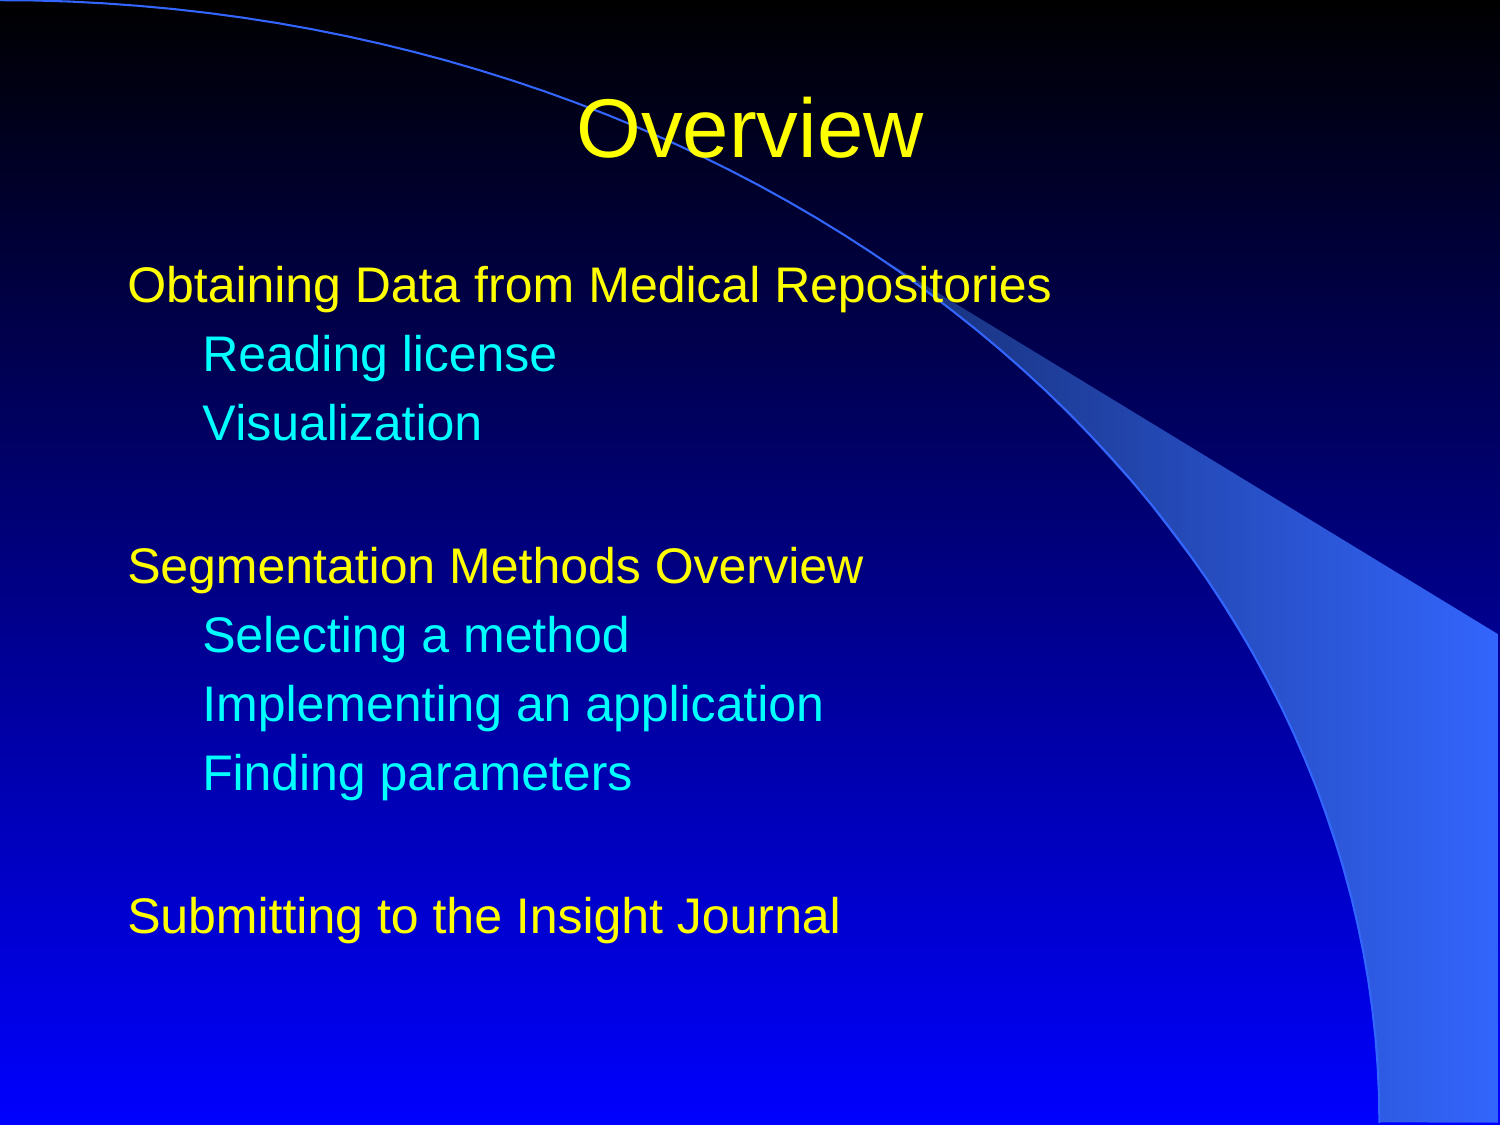

# Overview
Obtaining Data from Medical Repositories
Reading license
Visualization
Segmentation Methods Overview
Selecting a method
Implementing an application
Finding parameters
Submitting to the Insight Journal